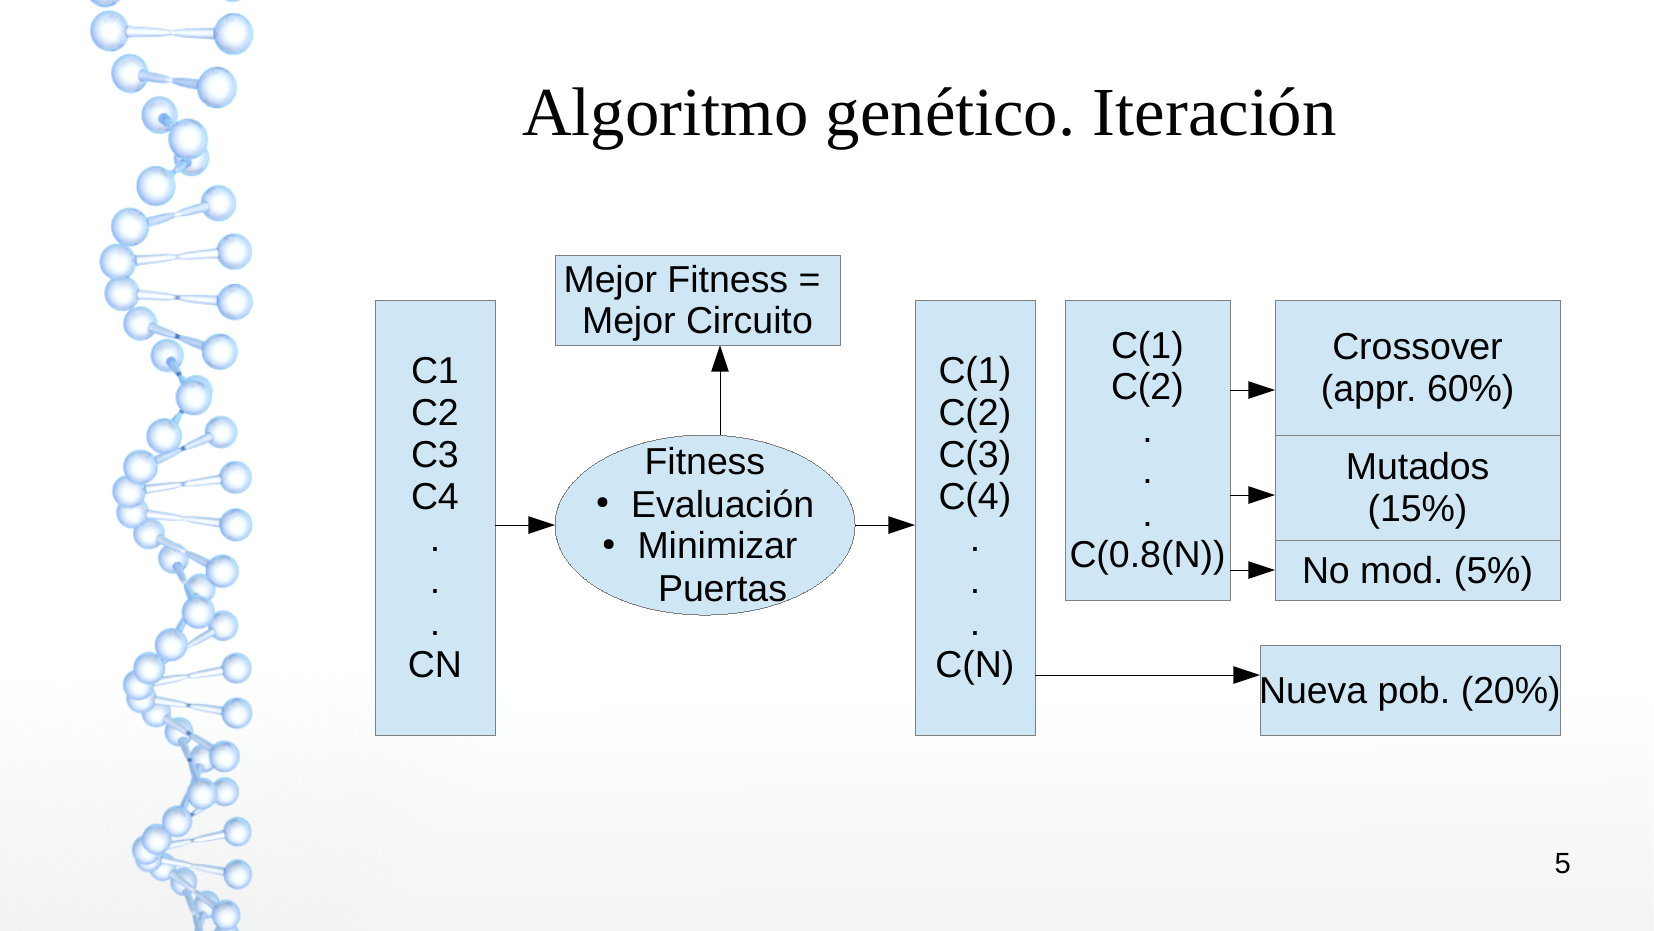

# Algoritmo genético. Iteración
Mejor Fitness =
Mejor Circuito
C1
C2
C3
C4
.
.
.
CN
C(1)
C(2)
C(3)
C(4)
.
.
.
C(N)
C(1)
C(2)
.
.
.
C(0.8(N))
Crossover
(appr. 60%)
Fitness
Evaluación
Minimizar
Puertas
Mutados
(15%)
No mod. (5%)
Nueva pob. (20%)
5